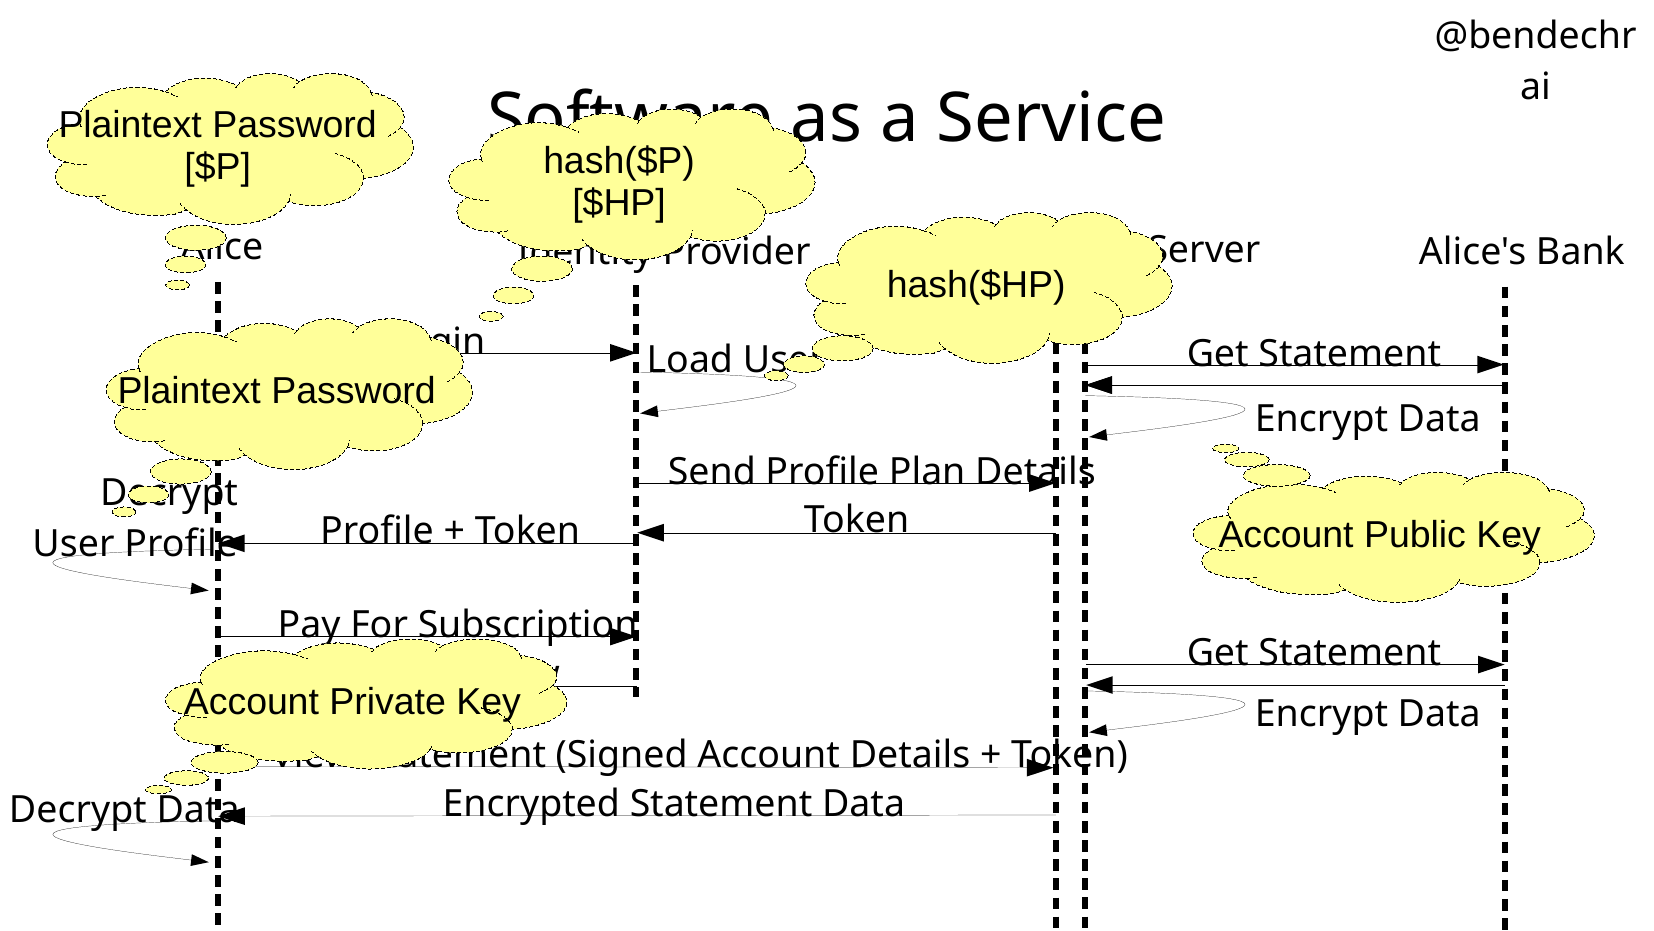

# Software as a Service
Plaintext Password
[$P]
hash($P)
[$HP]
Alice
hash($HP)
Transaction Server
Alice's Bank
Identity Provider
Login
Get Statement
Plaintext Password
Load User
Encrypt Data
Send Profile Plan Details
Decrypt
User Profile
Account Public Key
Token
Profile + Token
Pay For Subscription
Get Statement
Account Private Key
Account View
Encrypt Data
View Statement (Signed Account Details + Token)
Encrypted Statement Data
Decrypt Data